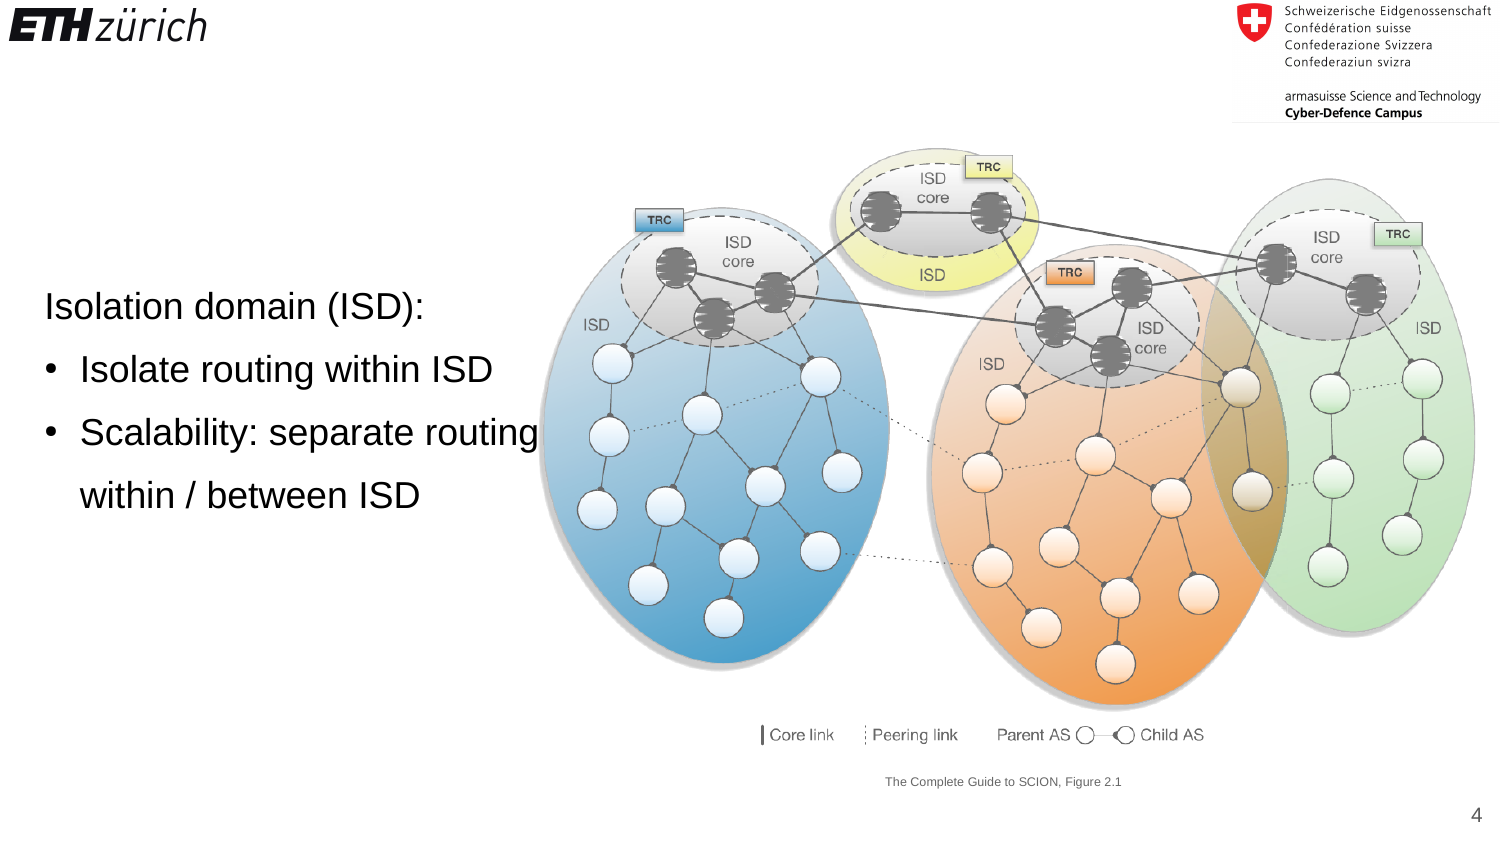

Isolation domain (ISD):
Isolate routing within ISD
Scalability: separate routing within / between ISD
The Complete Guide to SCION, Figure 2.1
4